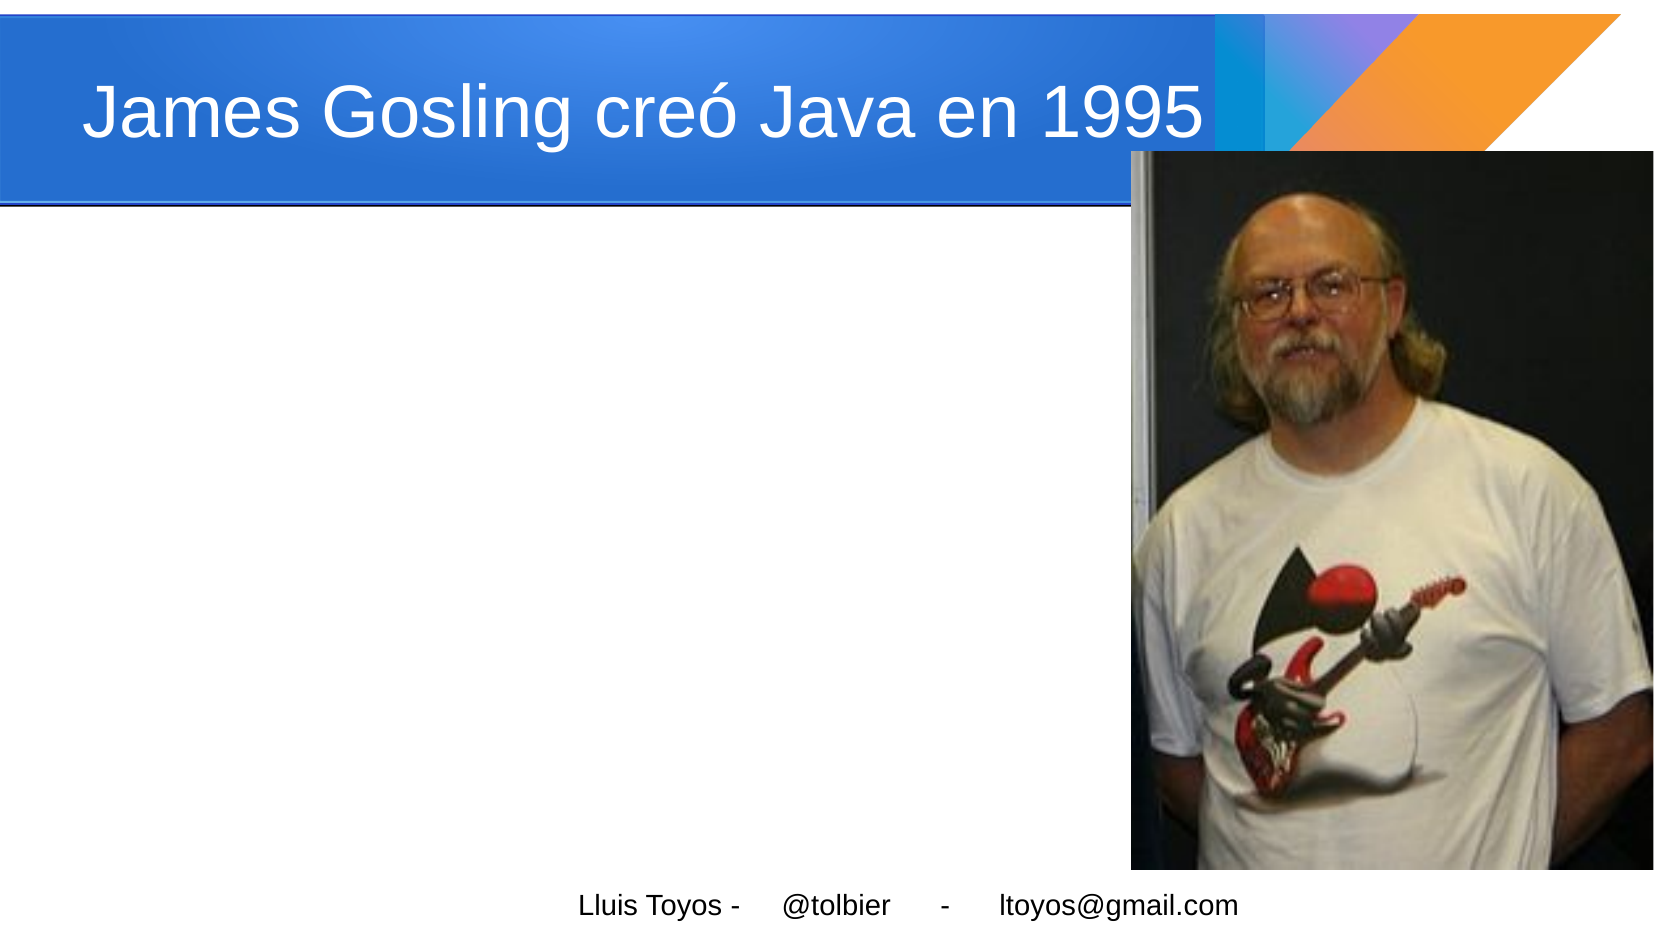

# James Gosling creó Java en 1995